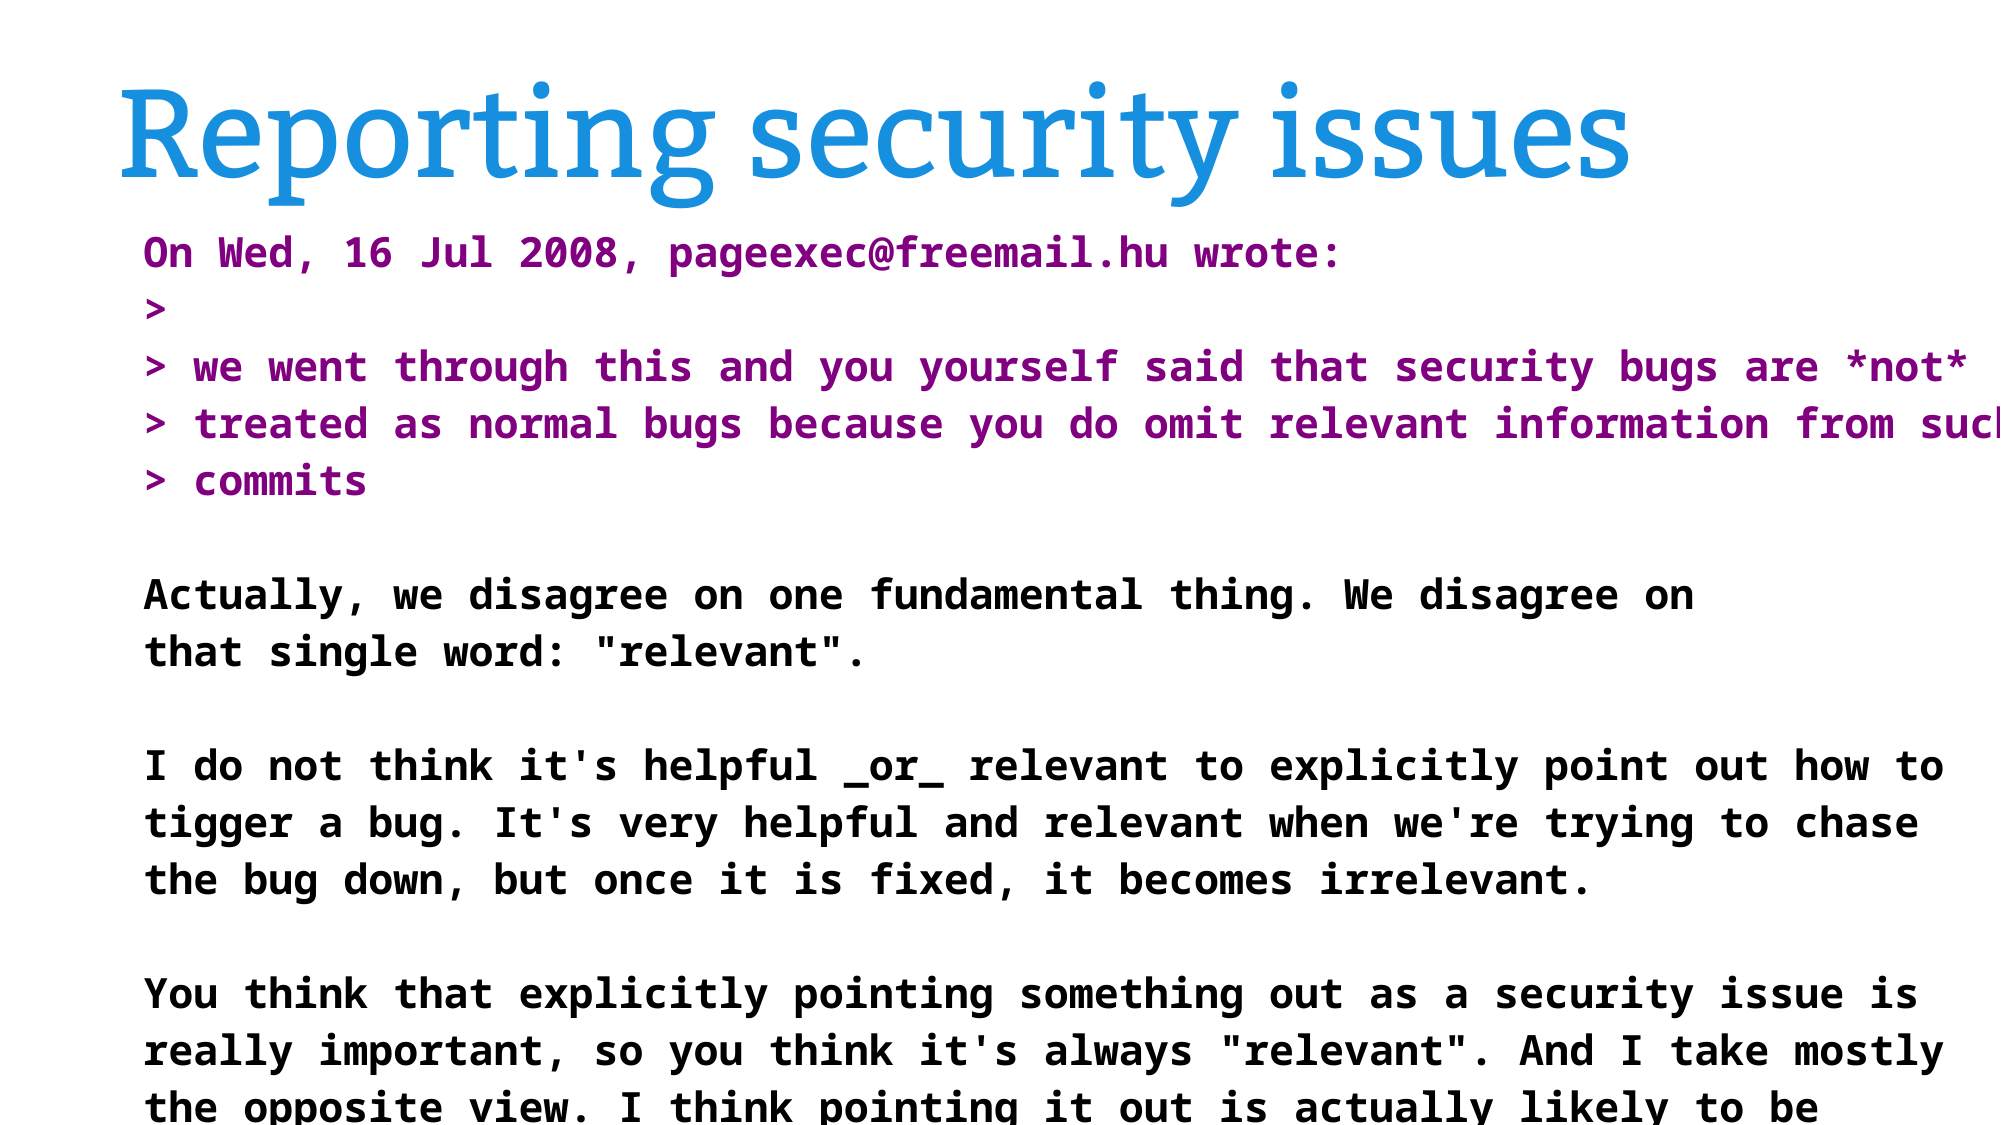

# Reporting security issues
On Wed, 16 Jul 2008, pageexec@freemail.hu wrote:
>
> we went through this and you yourself said that security bugs are *not*
> treated as normal bugs because you do omit relevant information from such
> commits
Actually, we disagree on one fundamental thing. We disagree on
that single word: "relevant".
I do not think it's helpful _or_ relevant to explicitly point out how to
tigger a bug. It's very helpful and relevant when we're trying to chase
the bug down, but once it is fixed, it becomes irrelevant.
You think that explicitly pointing something out as a security issue is
really important, so you think it's always "relevant". And I take mostly
the opposite view. I think pointing it out is actually likely to be
counter-productive.